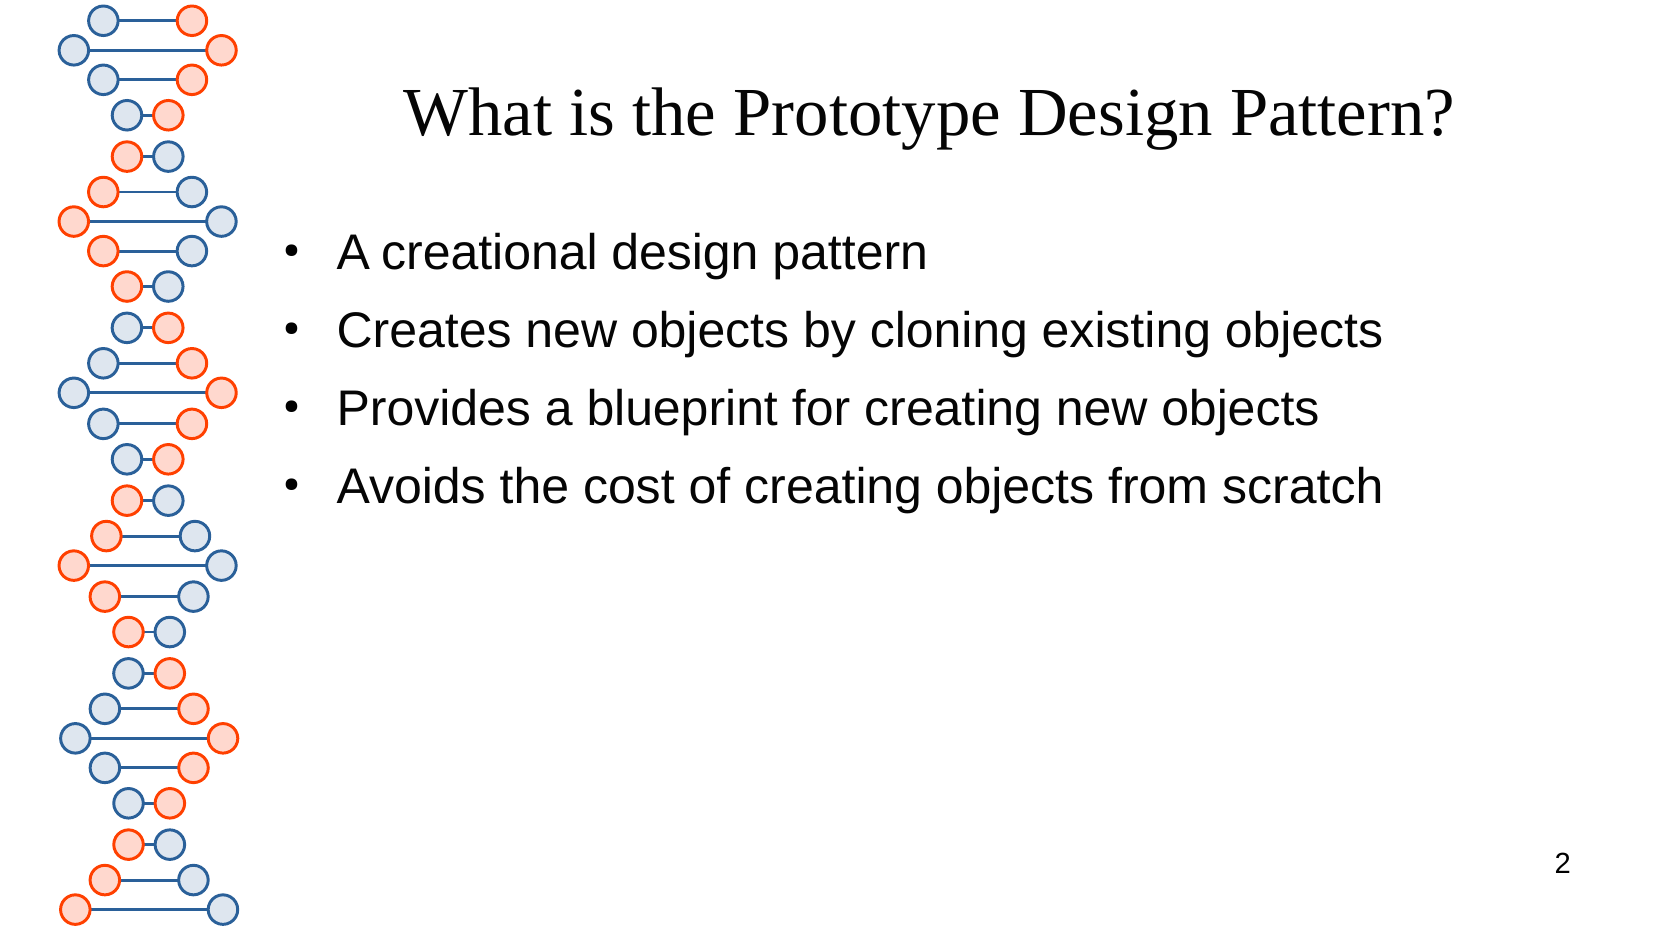

# What is the Prototype Design Pattern?
A creational design pattern
Creates new objects by cloning existing objects
Provides a blueprint for creating new objects
Avoids the cost of creating objects from scratch
2